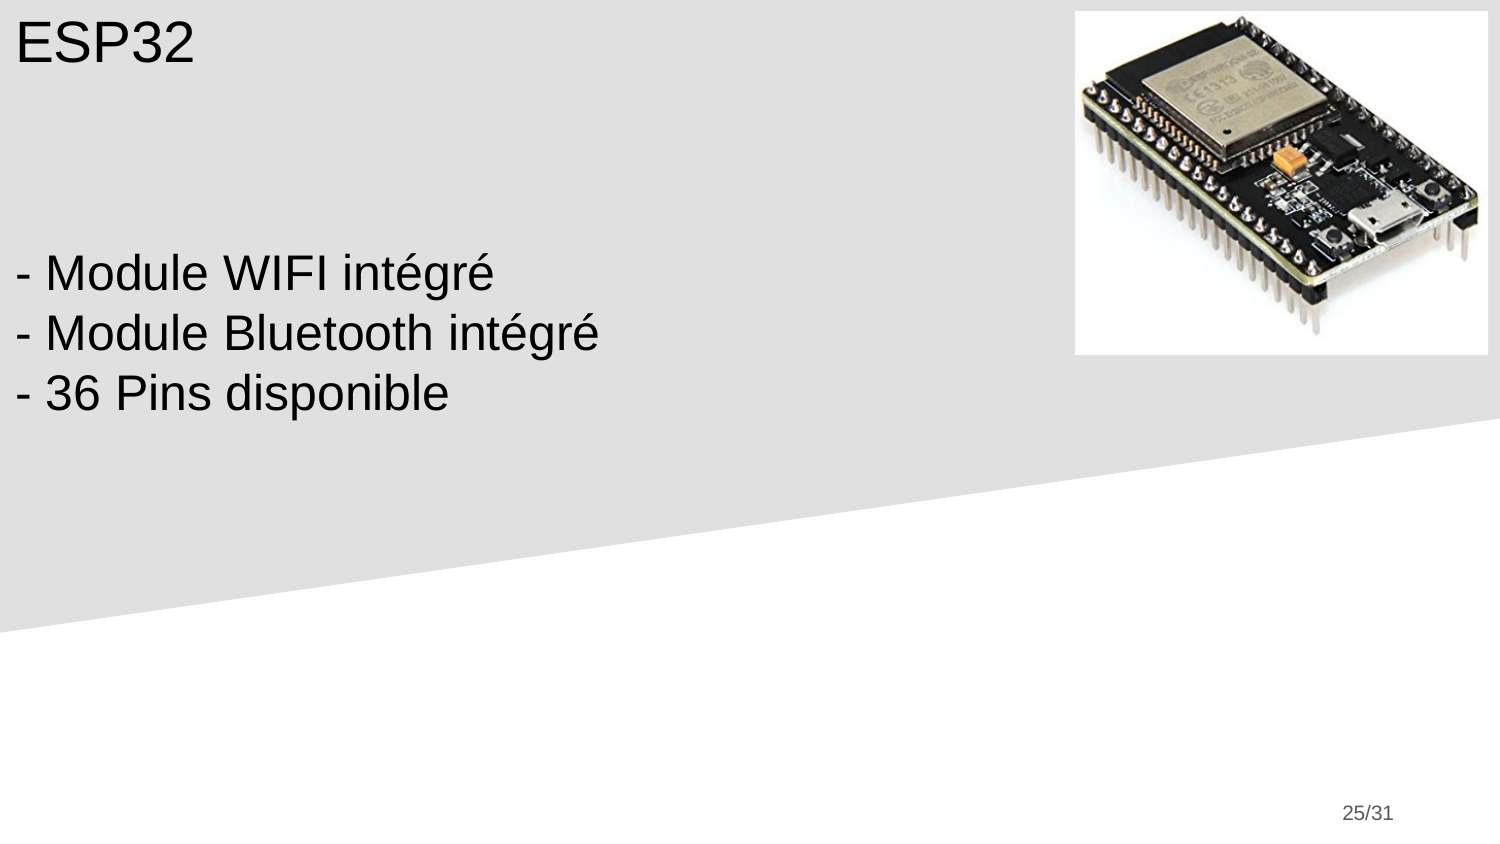

# ESP32
- Module WIFI intégré
- Module Bluetooth intégré
- 36 Pins disponible